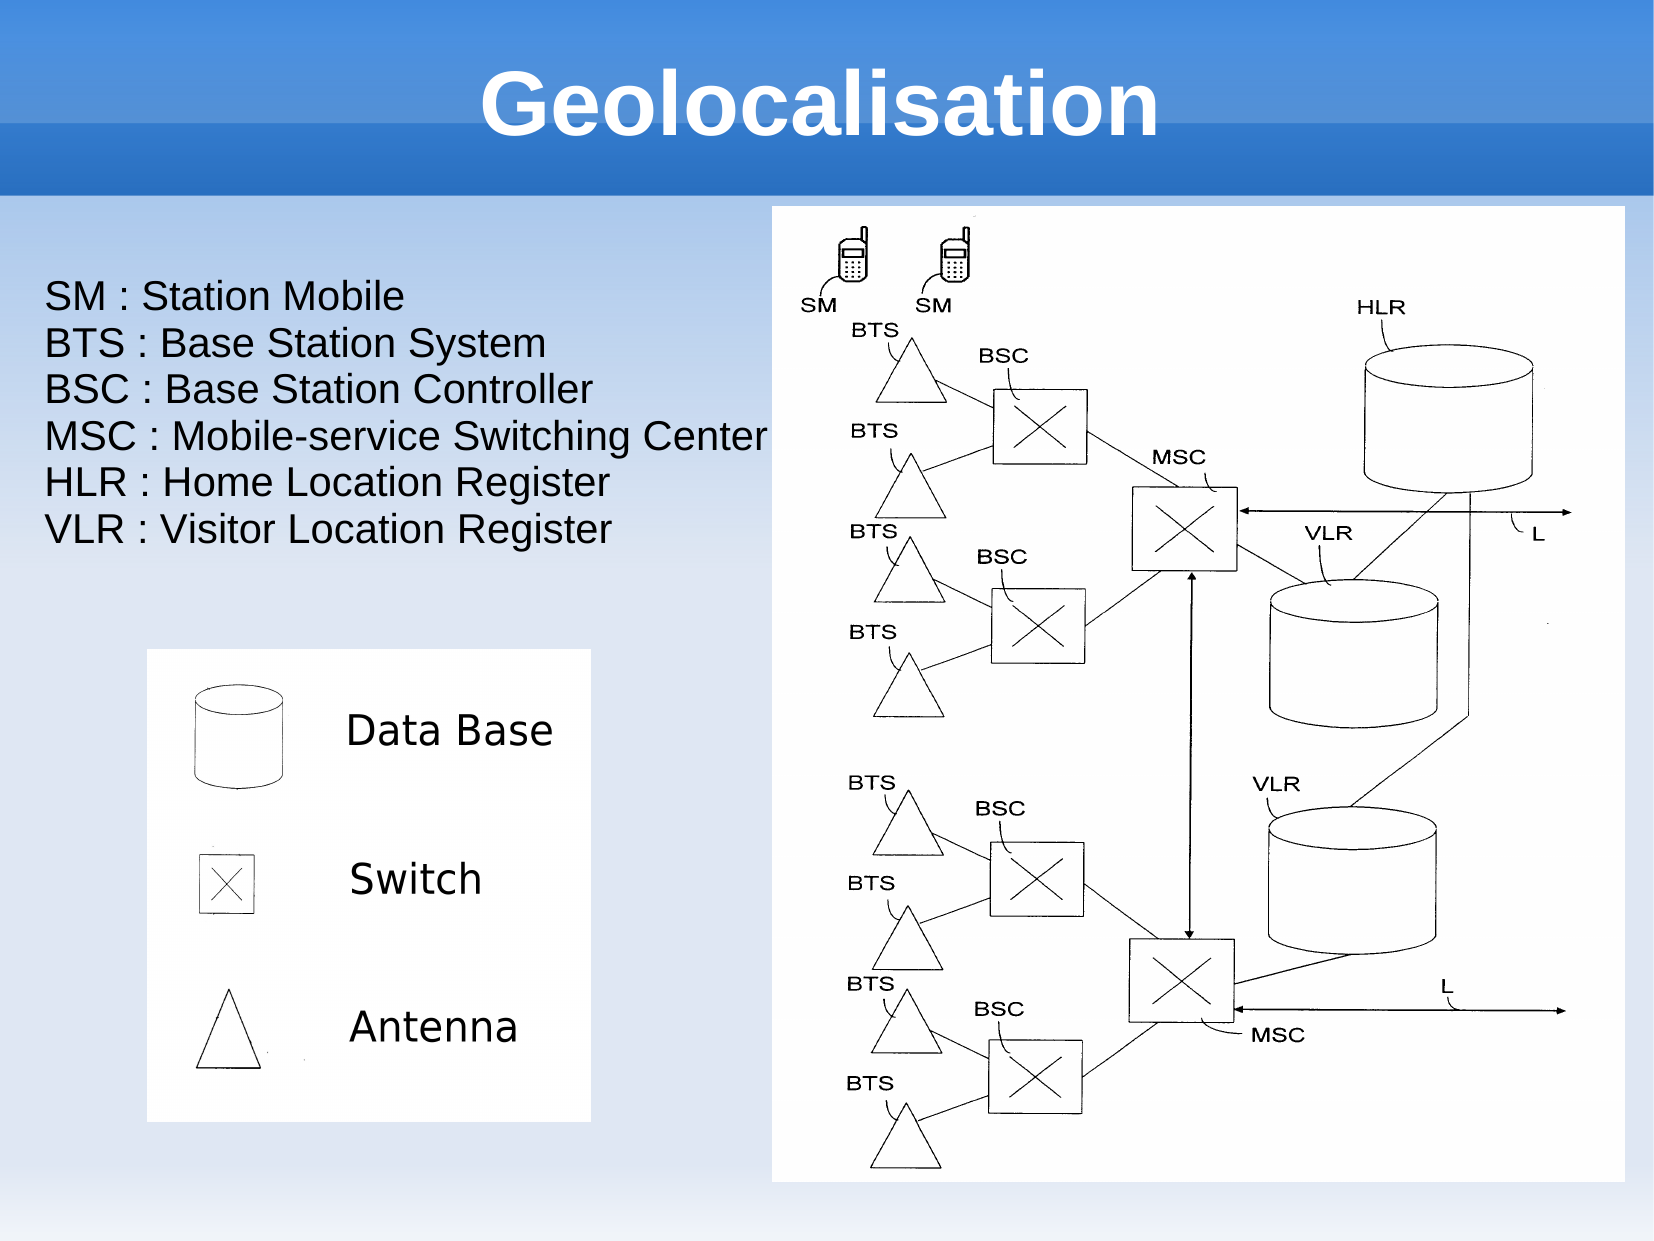

# Geolocalisation
SM : Station Mobile
BTS : Base Station System
BSC : Base Station Controller
MSC : Mobile-service Switching Center
HLR : Home Location Register
VLR : Visitor Location Register